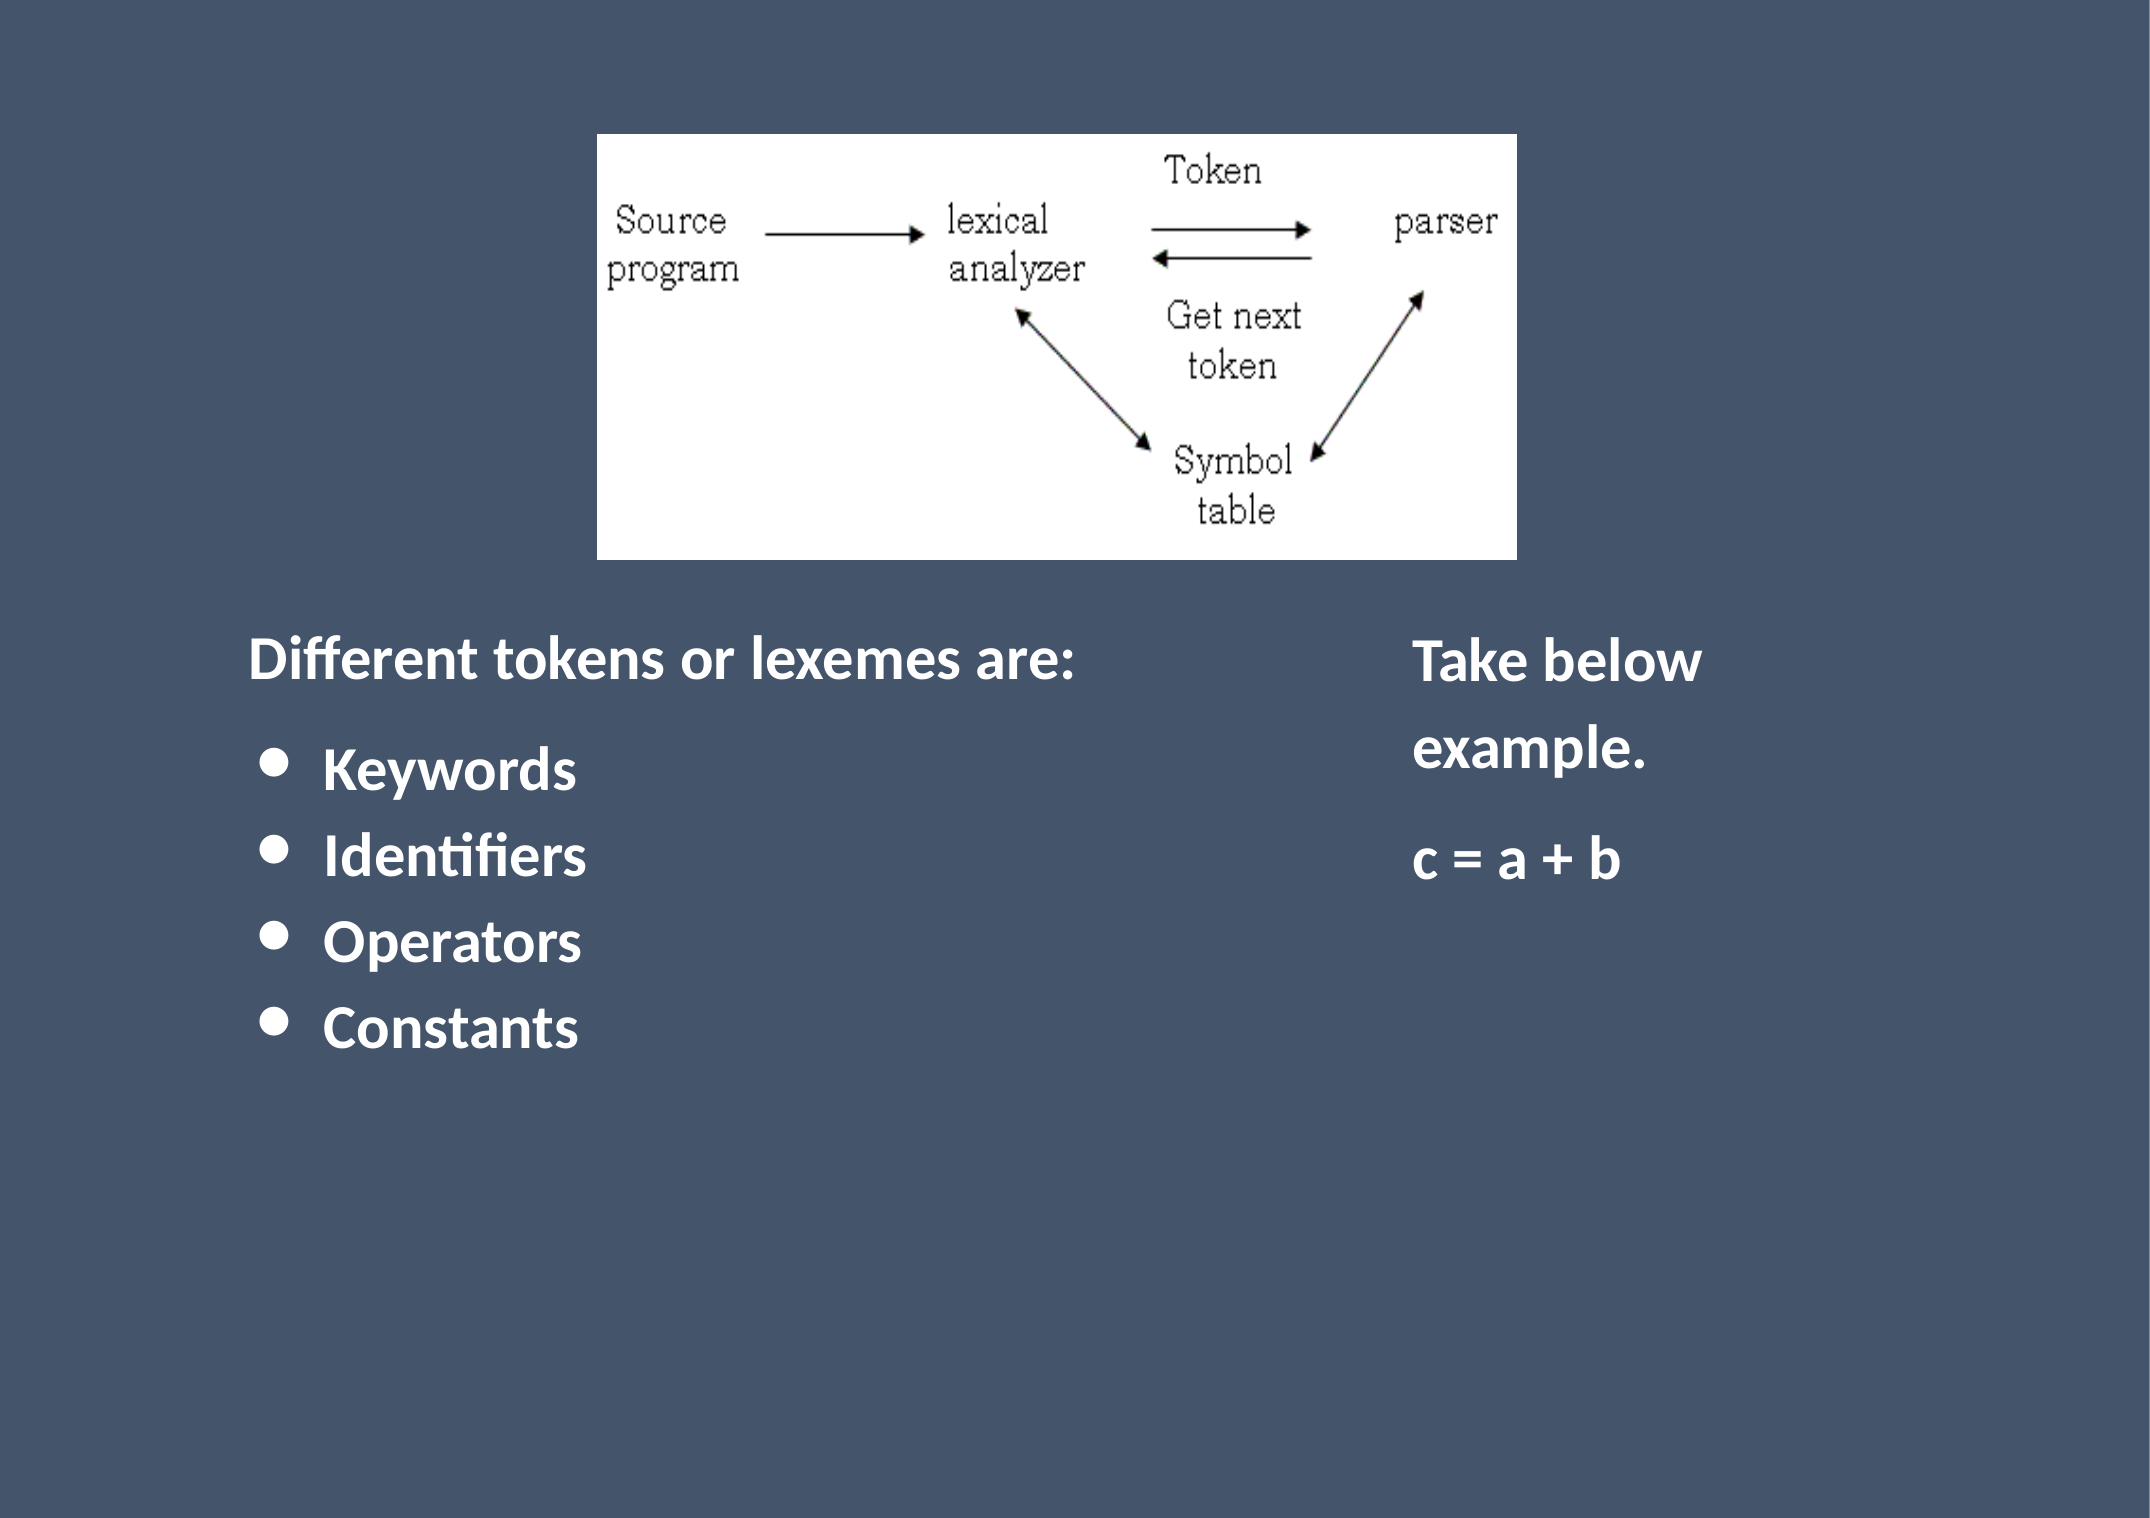

Take below example.
c = a + b
Different tokens or lexemes are:
Keywords
Identifiers
Operators
Constants